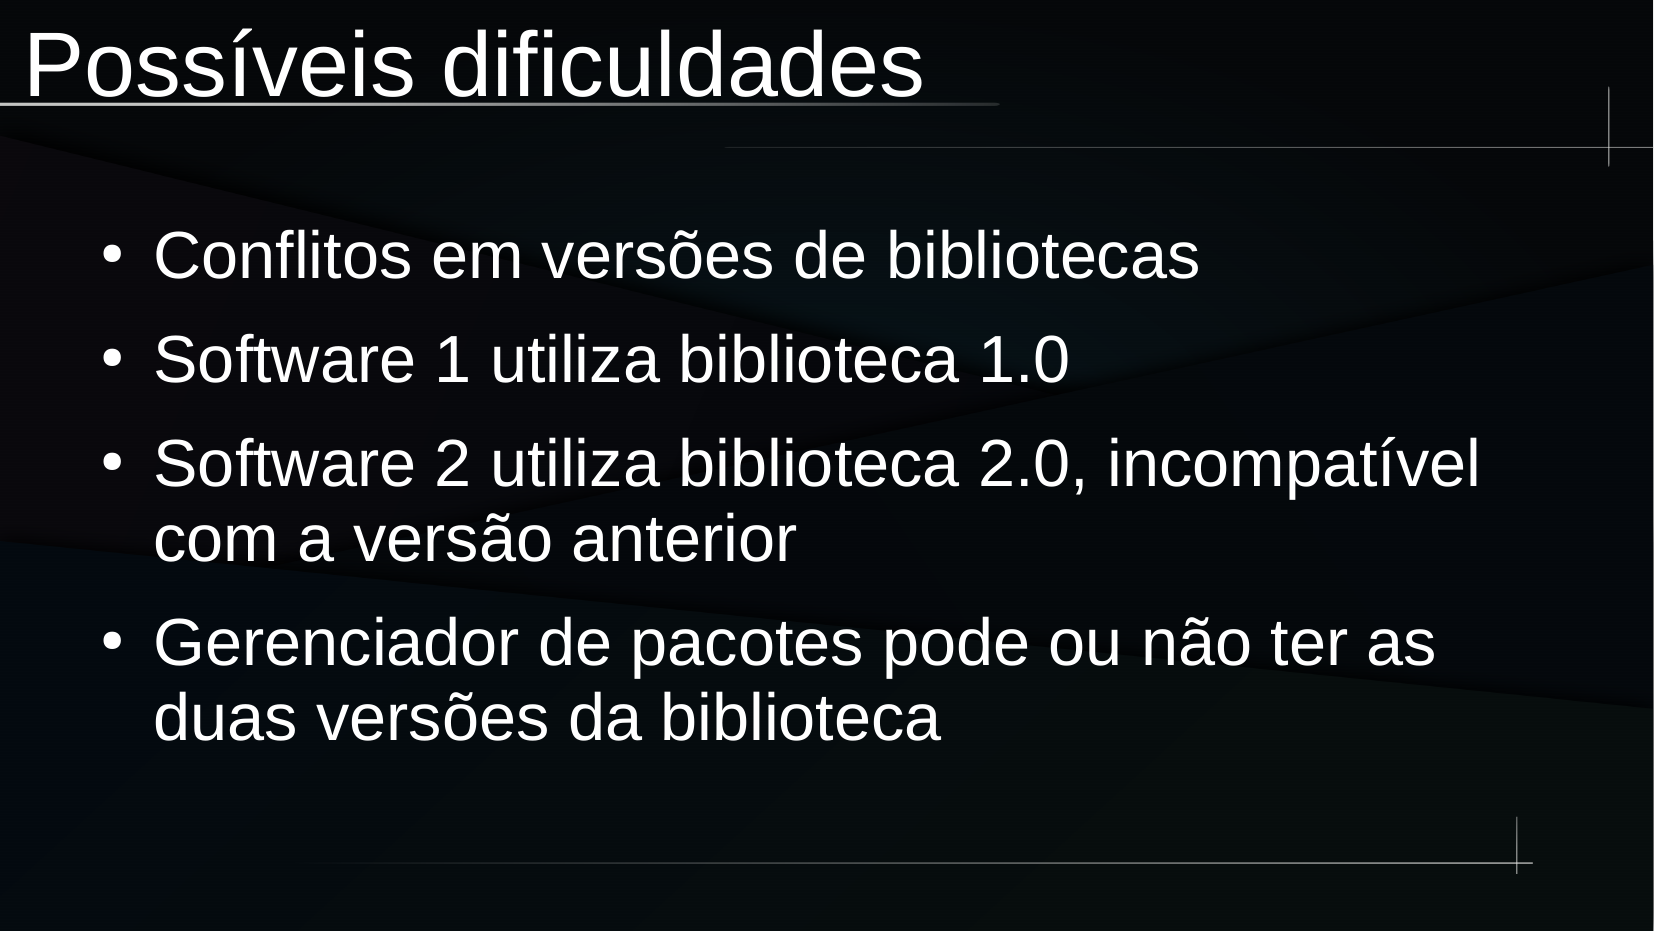

# Possíveis dificuldades
Conflitos em versões de bibliotecas
Software 1 utiliza biblioteca 1.0
Software 2 utiliza biblioteca 2.0, incompatível com a versão anterior
Gerenciador de pacotes pode ou não ter as duas versões da biblioteca